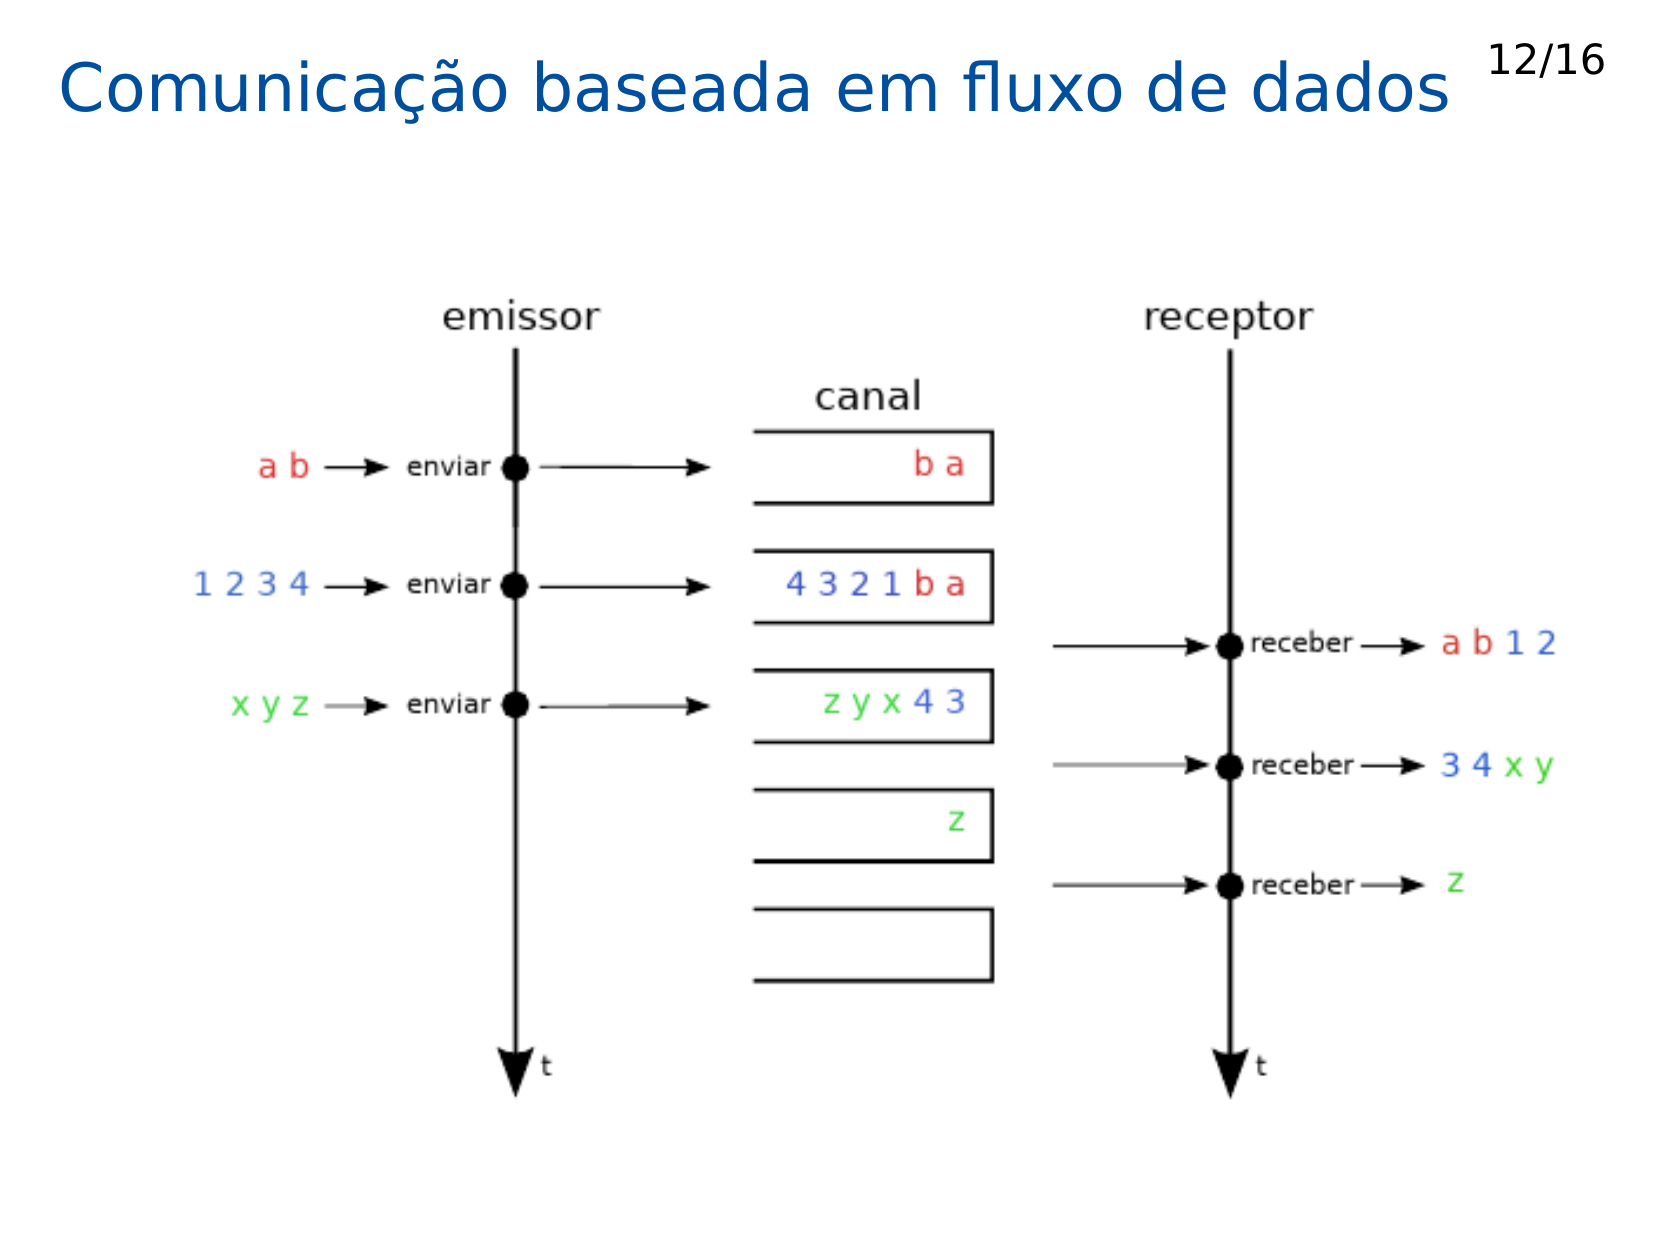

# Comunicação baseada em fluxo de dados
12